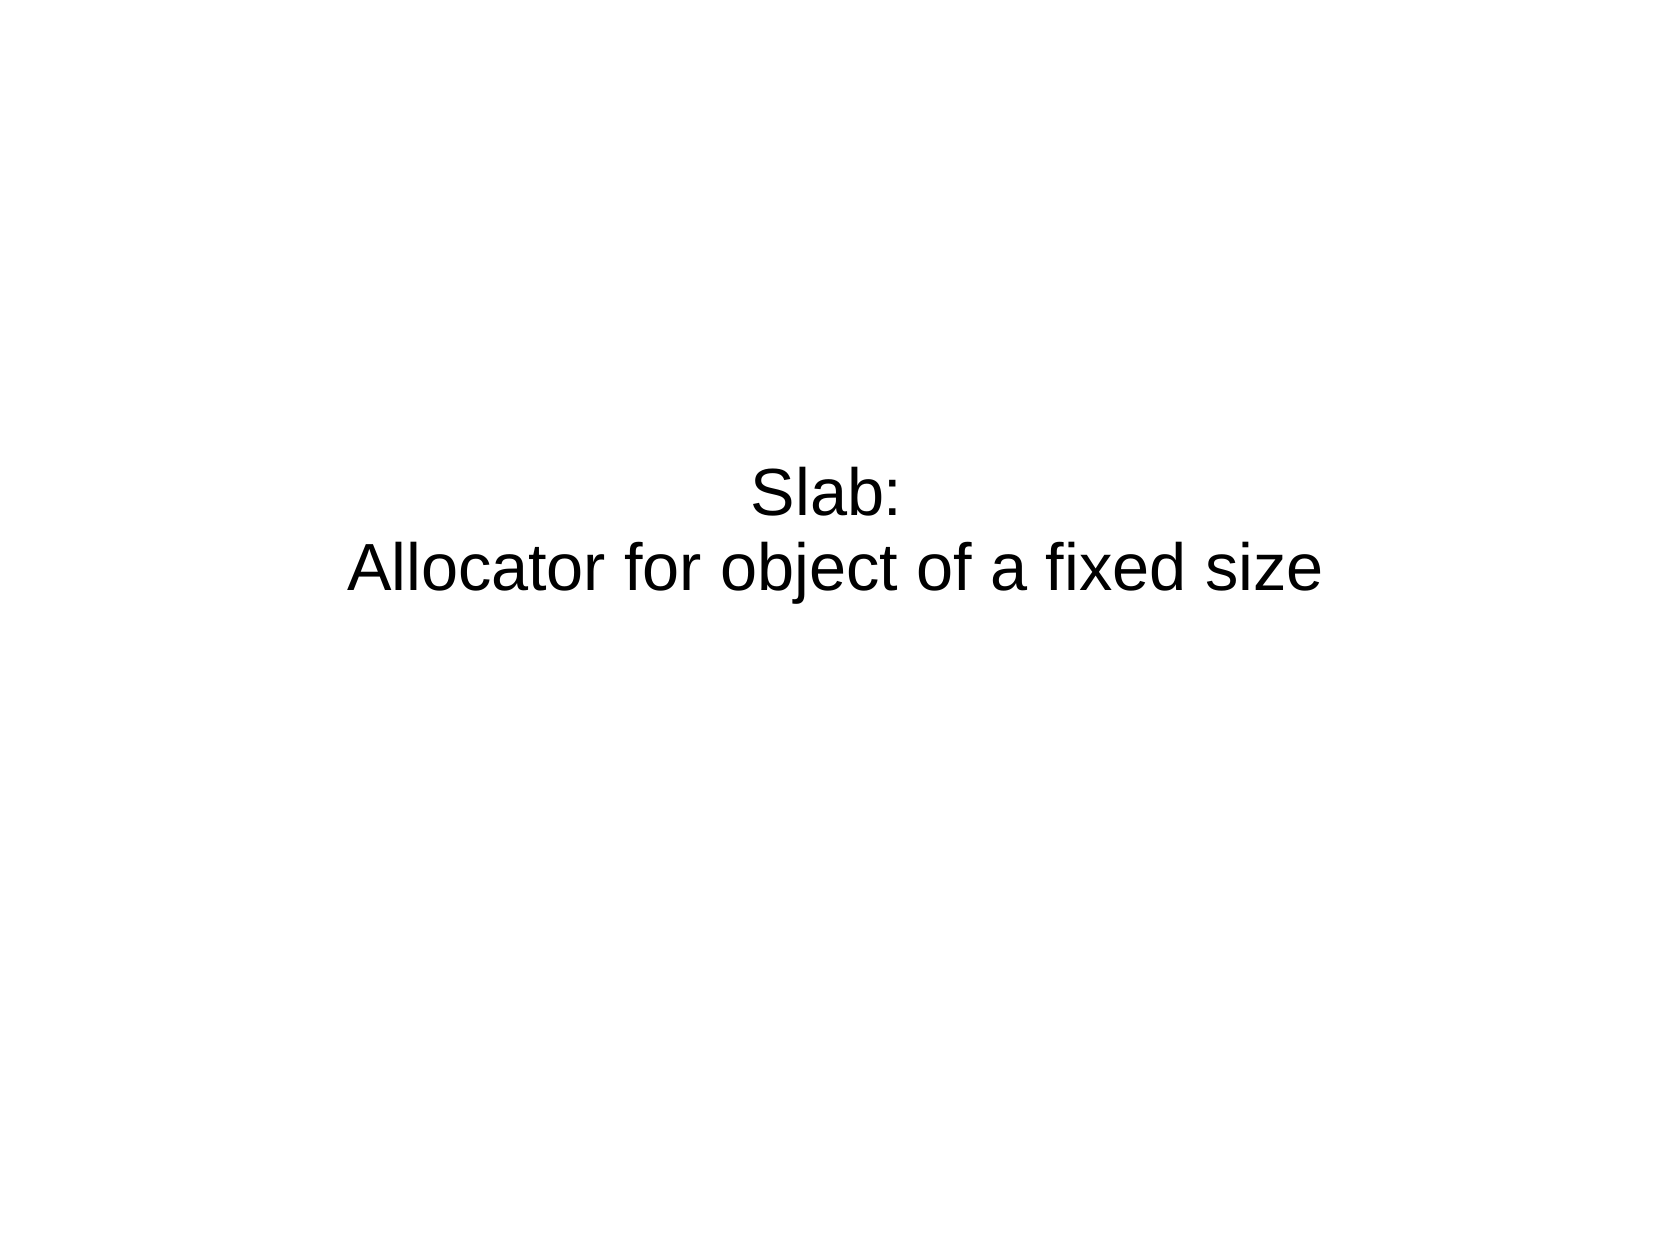

# Slab:
 Allocator for object of a fixed size